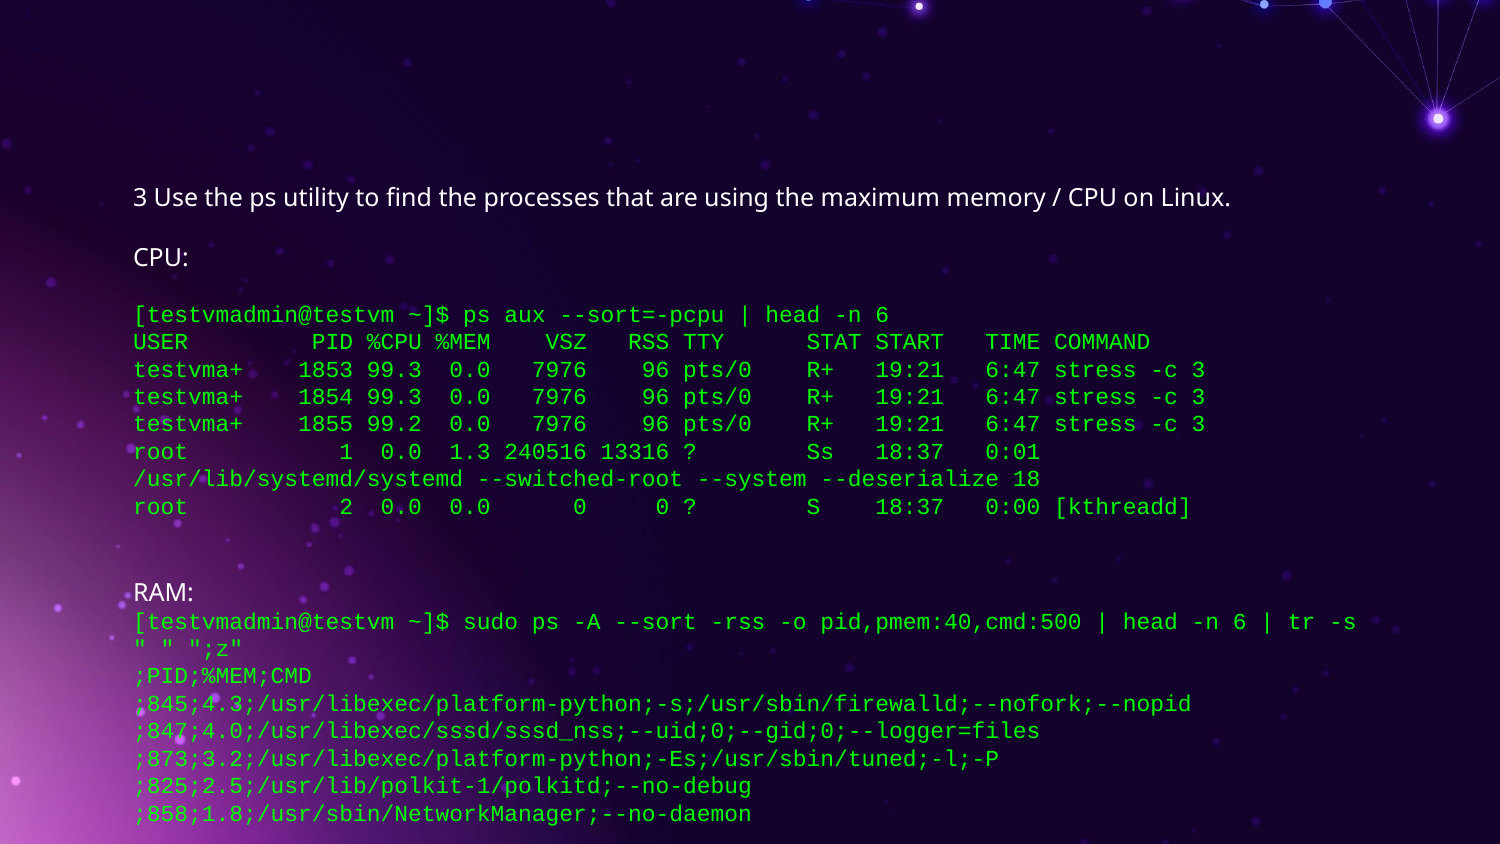

# 3 Use the ps utility to find the processes that are using the maximum memory / CPU on Linux.
CPU:
[testvmadmin@testvm ~]$ ps aux --sort=-pcpu | head -n 6
USER PID %CPU %MEM VSZ RSS TTY STAT START TIME COMMAND
testvma+ 1853 99.3 0.0 7976 96 pts/0 R+ 19:21 6:47 stress -c 3
testvma+ 1854 99.3 0.0 7976 96 pts/0 R+ 19:21 6:47 stress -c 3
testvma+ 1855 99.2 0.0 7976 96 pts/0 R+ 19:21 6:47 stress -c 3
root 1 0.0 1.3 240516 13316 ? Ss 18:37 0:01 /usr/lib/systemd/systemd --switched-root --system --deserialize 18
root 2 0.0 0.0 0 0 ? S 18:37 0:00 [kthreadd]
RAM:
[testvmadmin@testvm ~]$ sudo ps -A --sort -rss -o pid,pmem:40,cmd:500 | head -n 6 | tr -s " " ";z"
;PID;%MEM;CMD
;845;4.3;/usr/libexec/platform-python;-s;/usr/sbin/firewalld;--nofork;--nopid
;847;4.0;/usr/libexec/sssd/sssd_nss;--uid;0;--gid;0;--logger=files
;873;3.2;/usr/libexec/platform-python;-Es;/usr/sbin/tuned;-l;-P
;825;2.5;/usr/lib/polkit-1/polkitd;--no-debug
;858;1.8;/usr/sbin/NetworkManager;--no-daemon